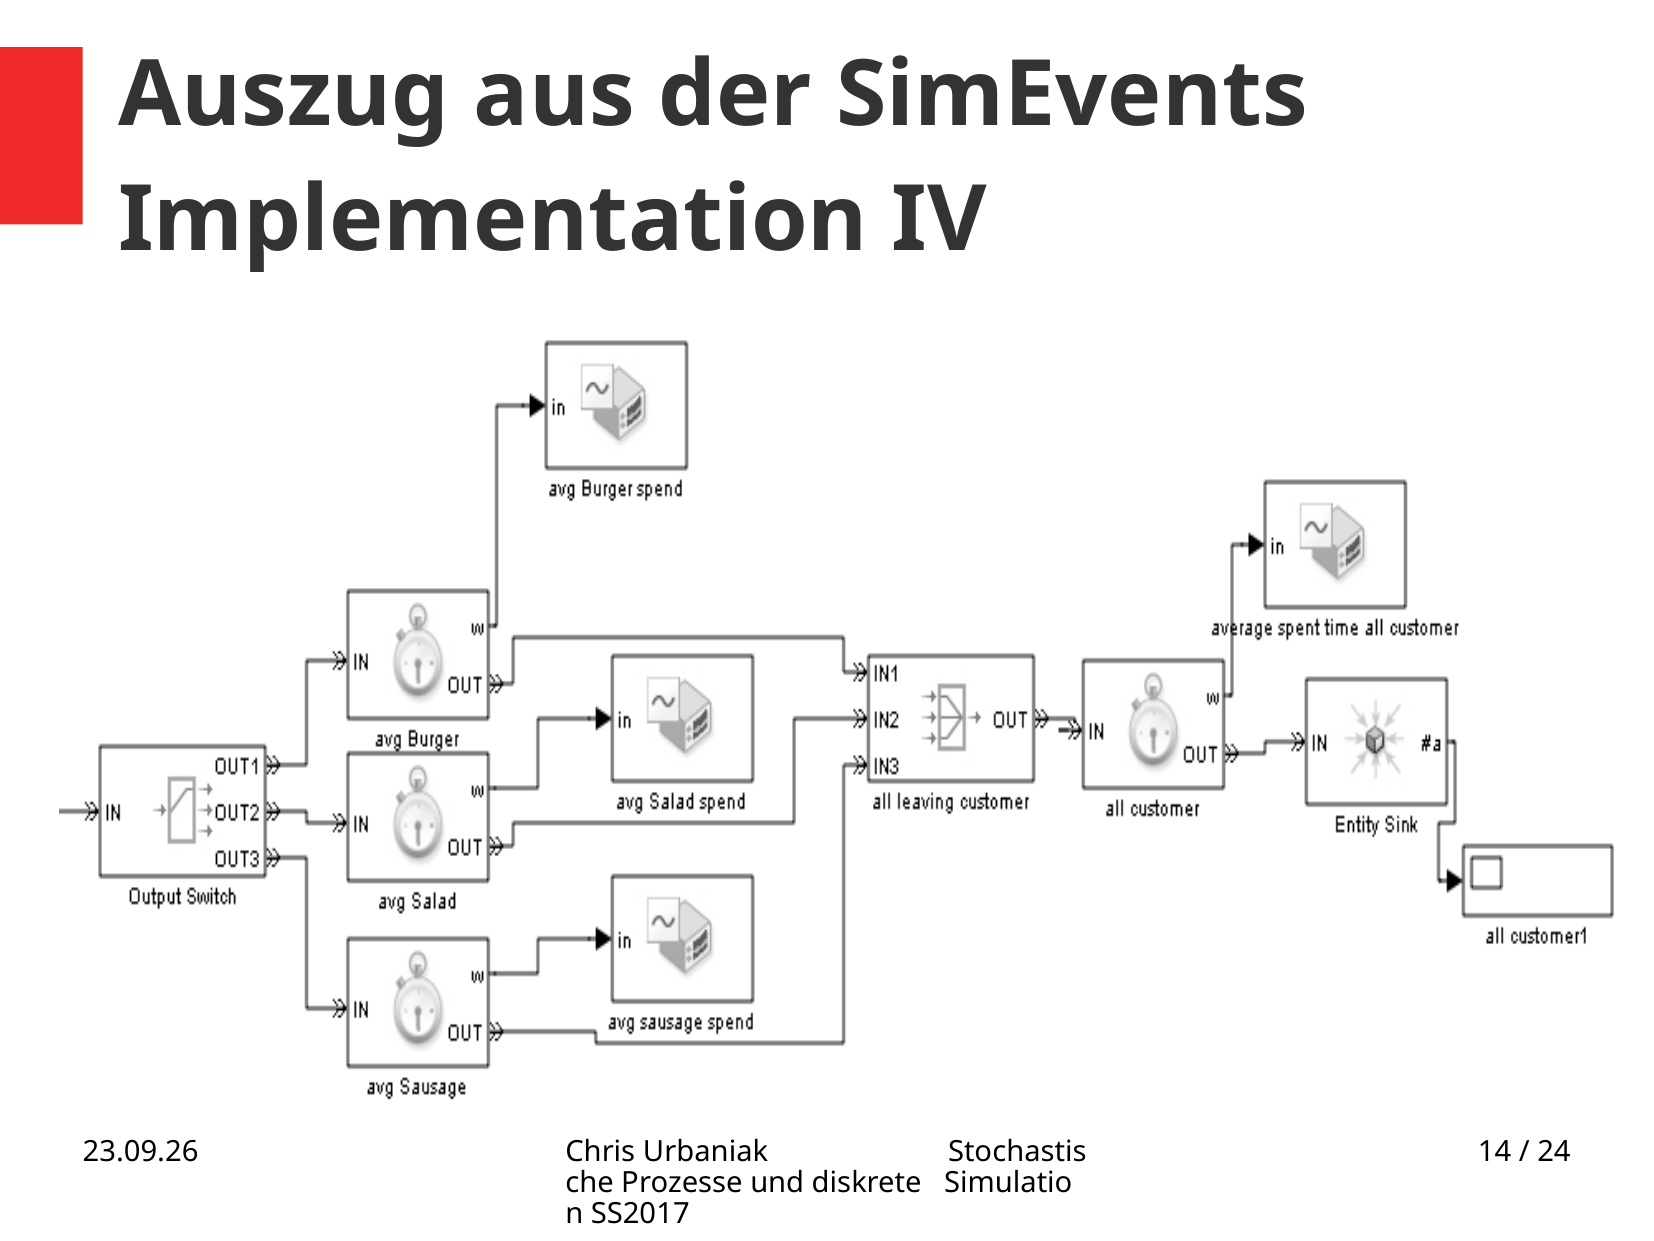

# Auszug aus der SimEvents Implementation IV
Chris Urbaniak Stochastische Prozesse und diskrete Simulation SS2017
14